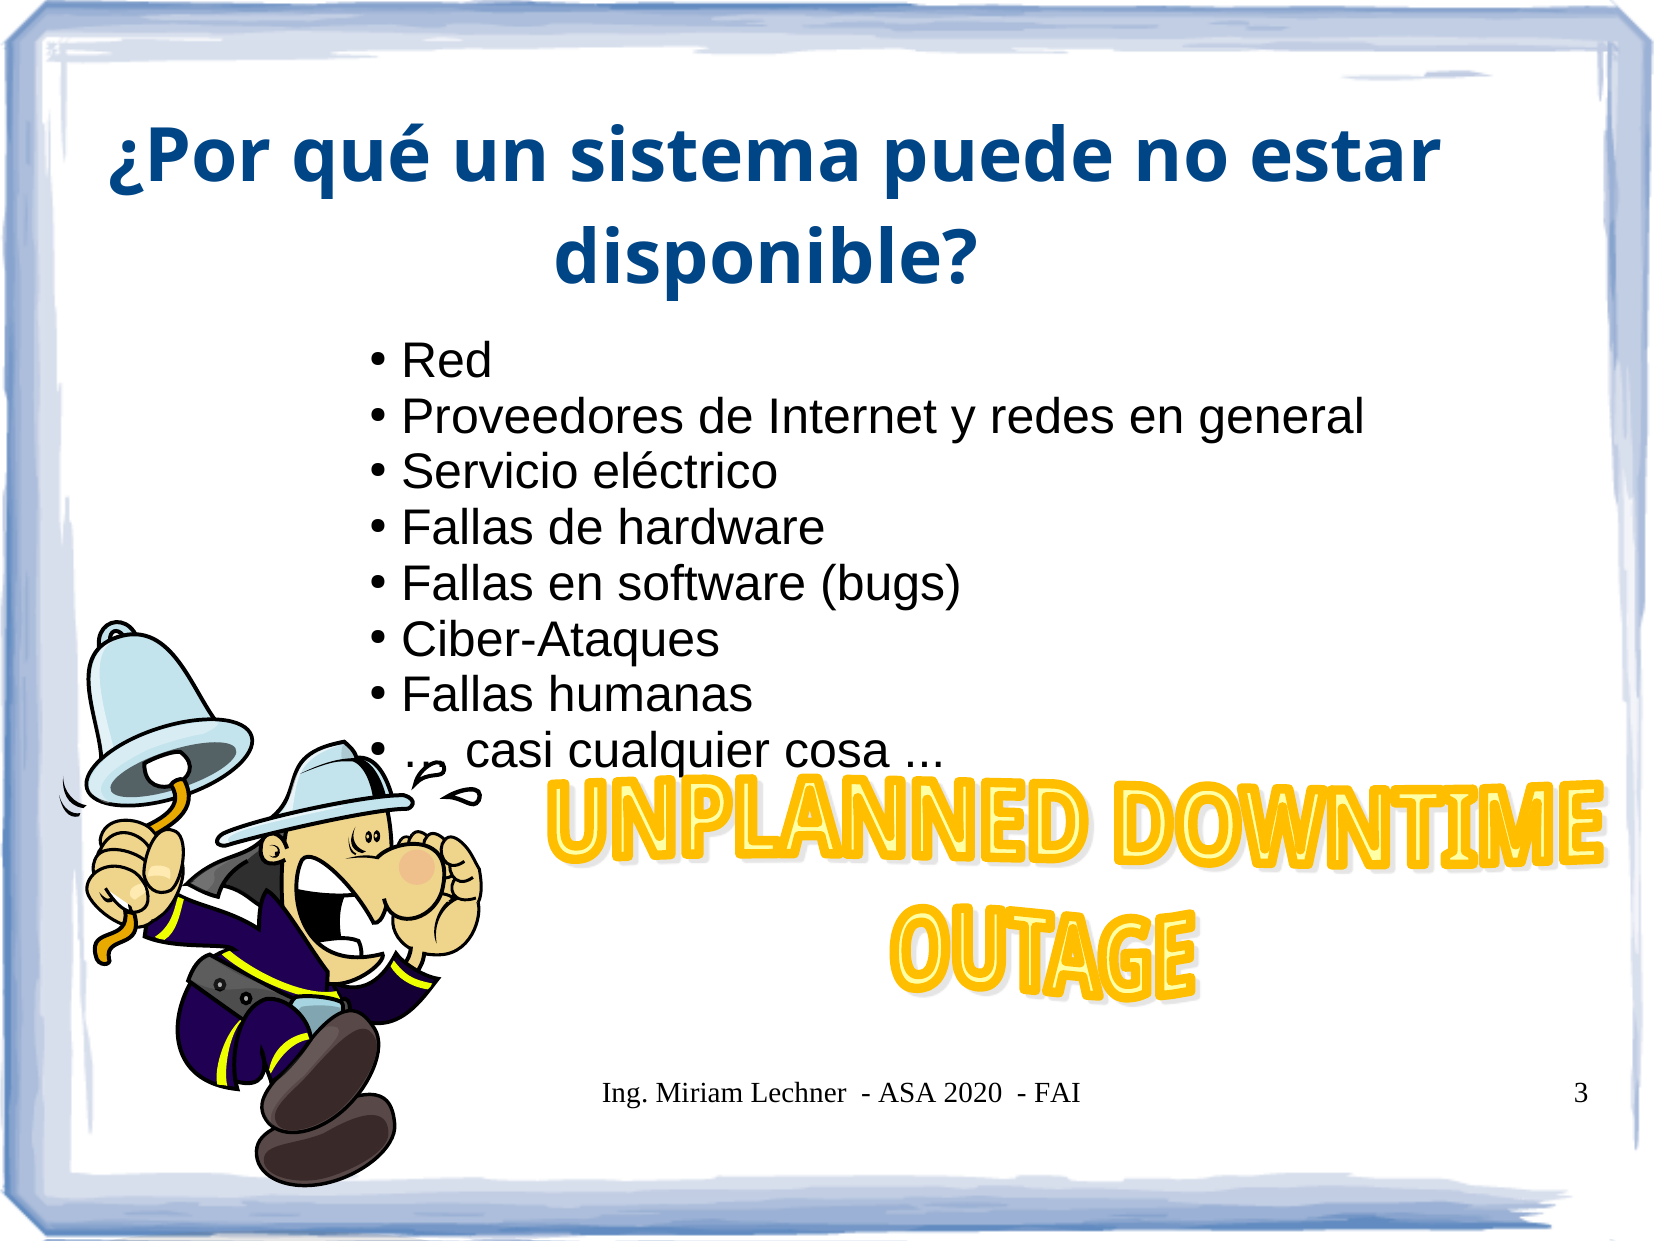

¿Por qué un sistema puede no estar
disponible?
 Red
 Proveedores de Internet y redes en general
 Servicio eléctrico
 Fallas de hardware
 Fallas en software (bugs)
 Ciber-Ataques
 Fallas humanas
 … casi cualquier cosa ...
UNPLANNED DOWNTIME
OUTAGE
Ing. Miriam Lechner - ASA 2020 - FAI
3